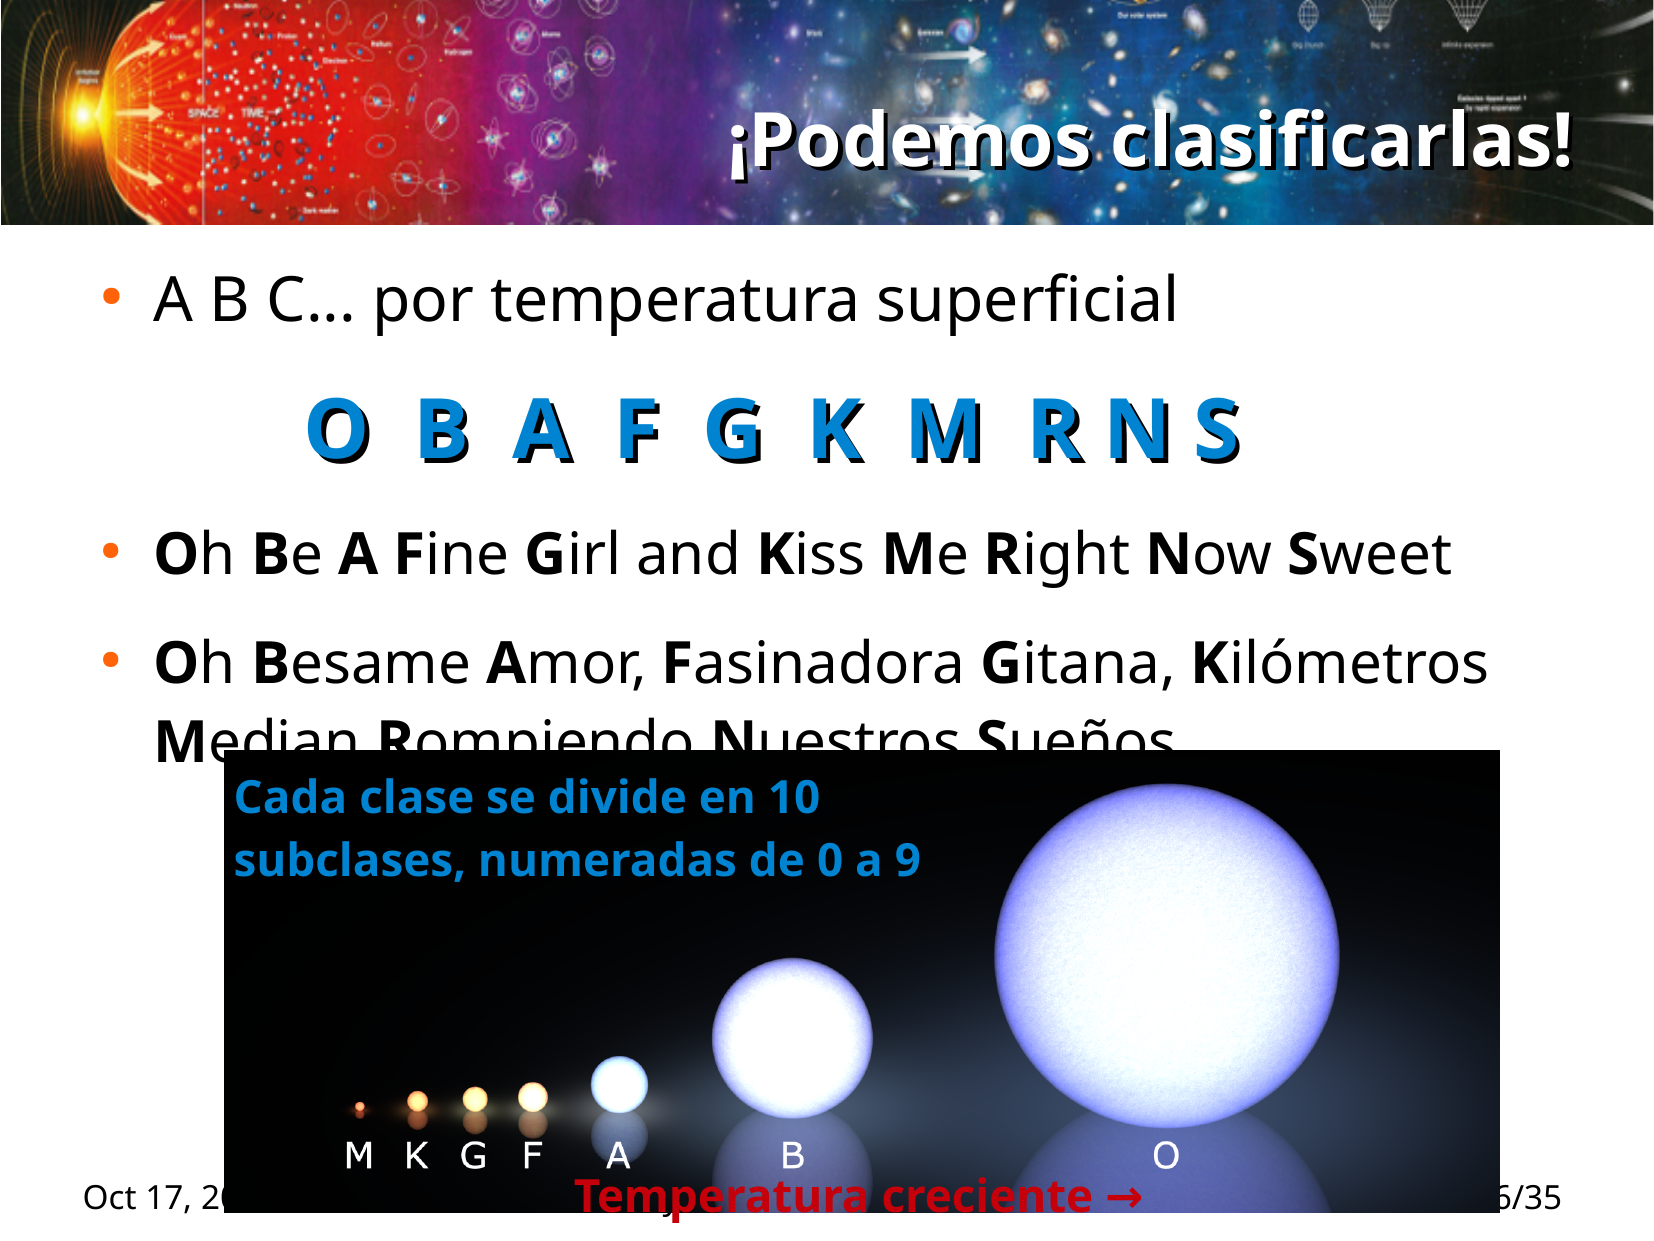

# ¡Podemos clasificarlas!
A B C... por temperatura superficial
		O B A F G K M R N S
Oh Be A Fine Girl and Kiss Me Right Now Sweet
Oh Besame Amor, Fasinadora Gitana, Kilómetros Median Rompiendo Nuestros Sueños
Cada clase se divide en 10
subclases, numeradas de 0 a 9
Temperatura creciente →
Oct 17, 2018
Asorey IPAC 2018 U02C05 10/16
6